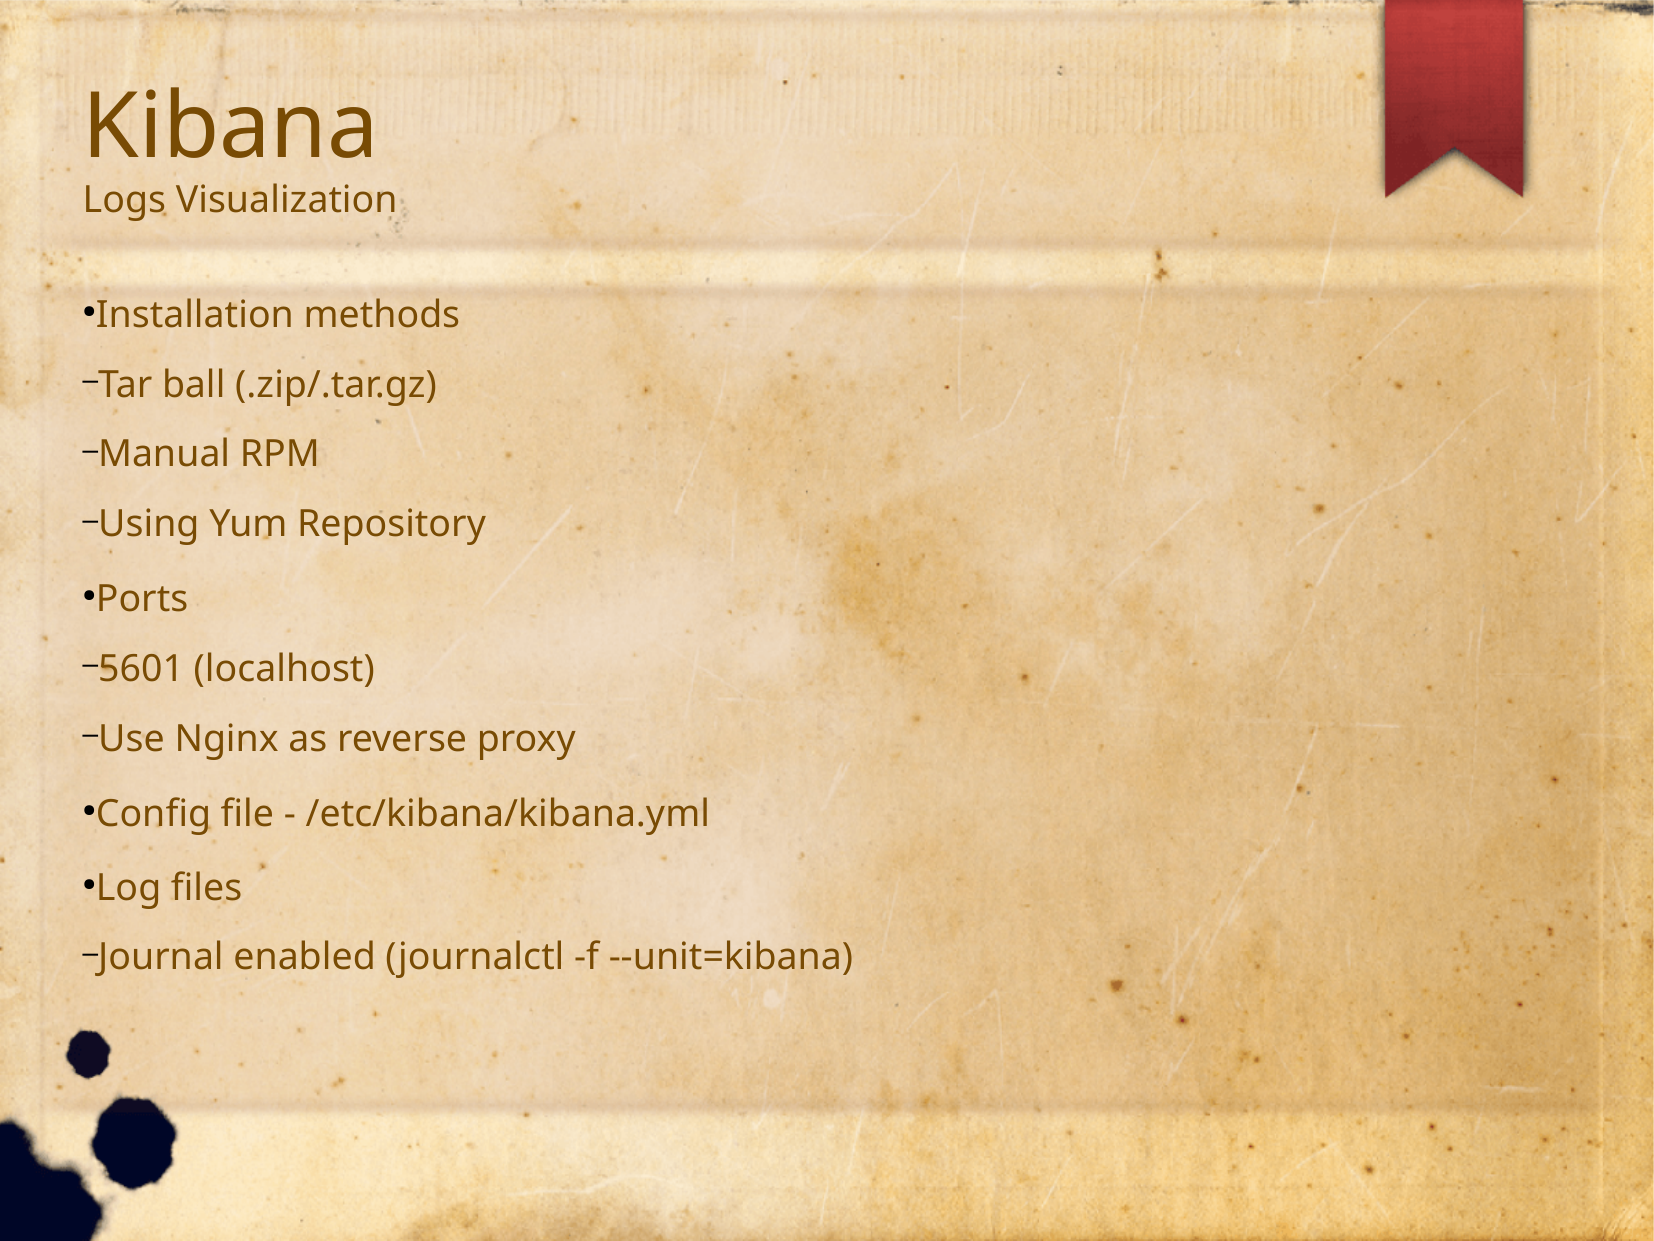

# Kibana Logs Visualization
Installation methods
Tar ball (.zip/.tar.gz)
Manual RPM
Using Yum Repository
Ports
5601 (localhost)
Use Nginx as reverse proxy
Config file - /etc/kibana/kibana.yml
Log files
Journal enabled (journalctl -f --unit=kibana)